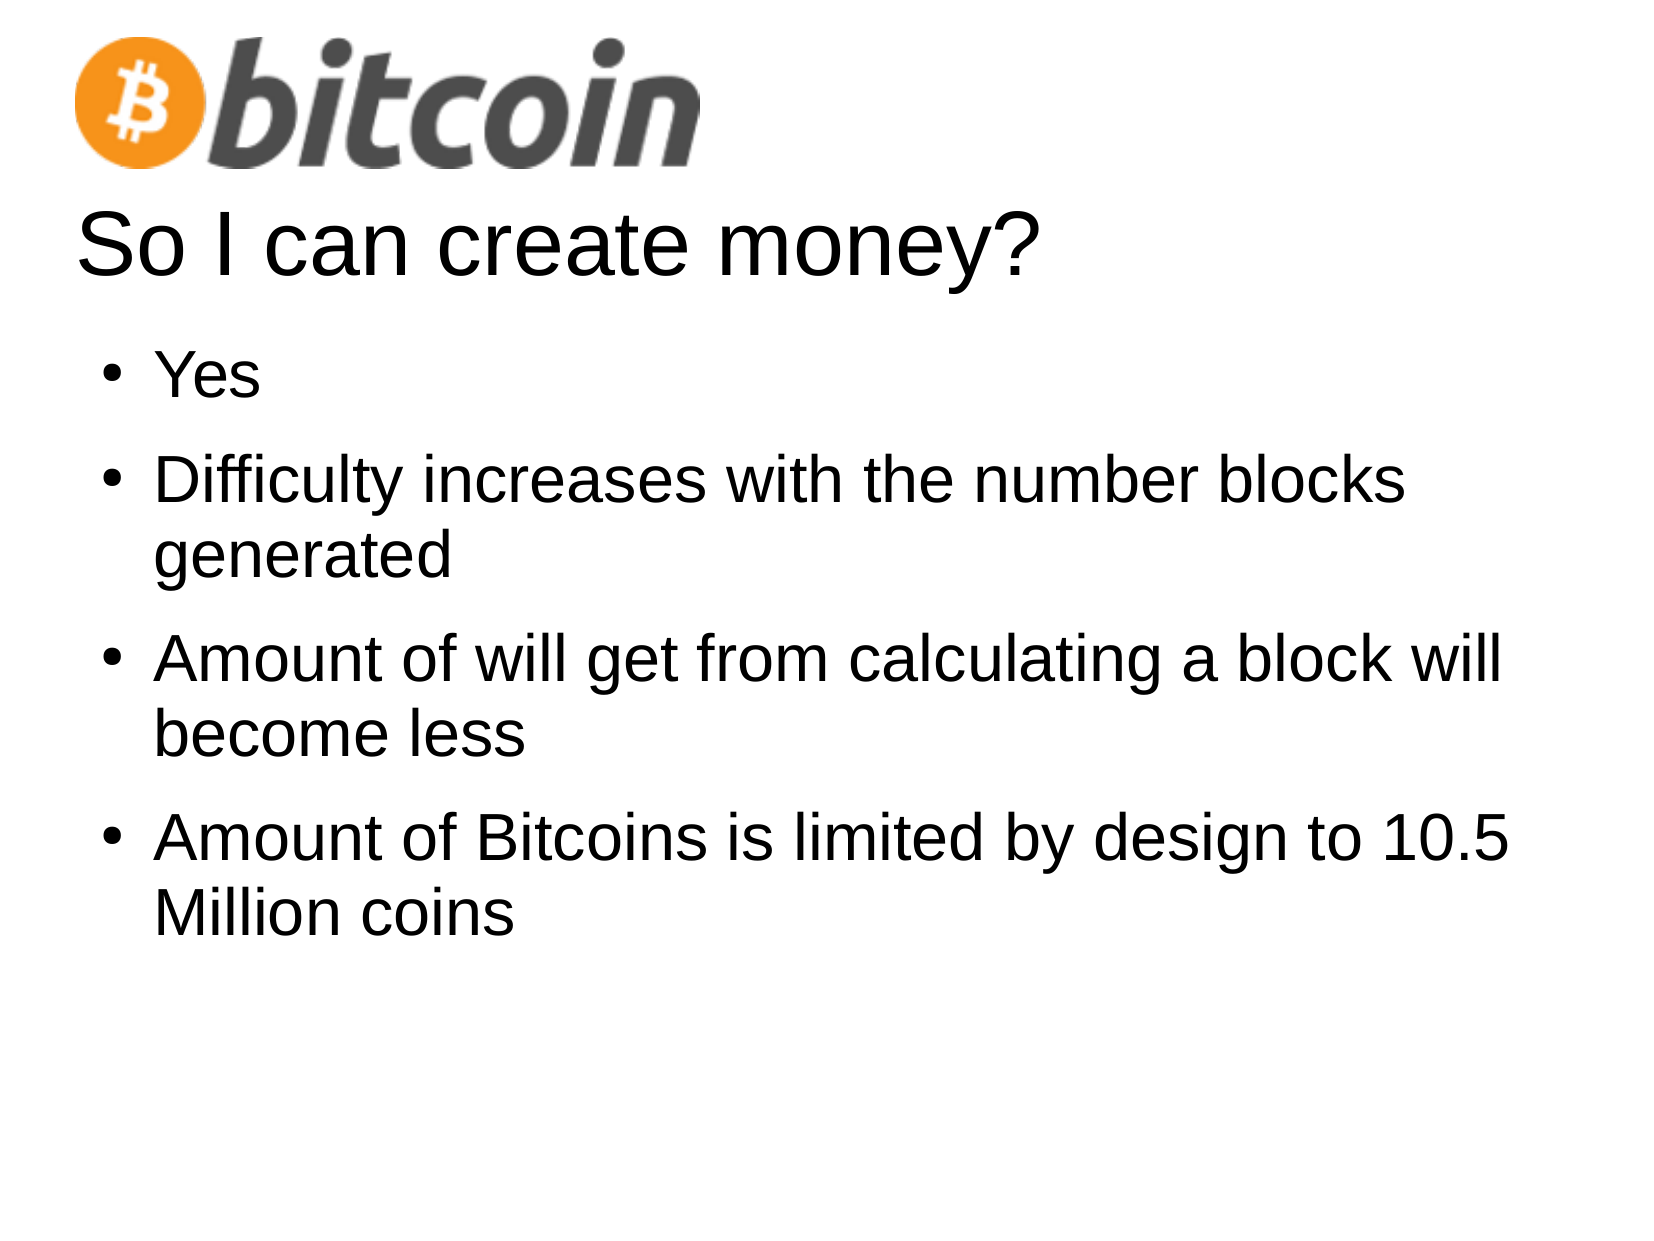

# So I can create money?
Yes
Difficulty increases with the number blocks generated
Amount of will get from calculating a block will become less
Amount of Bitcoins is limited by design to 10.5 Million coins